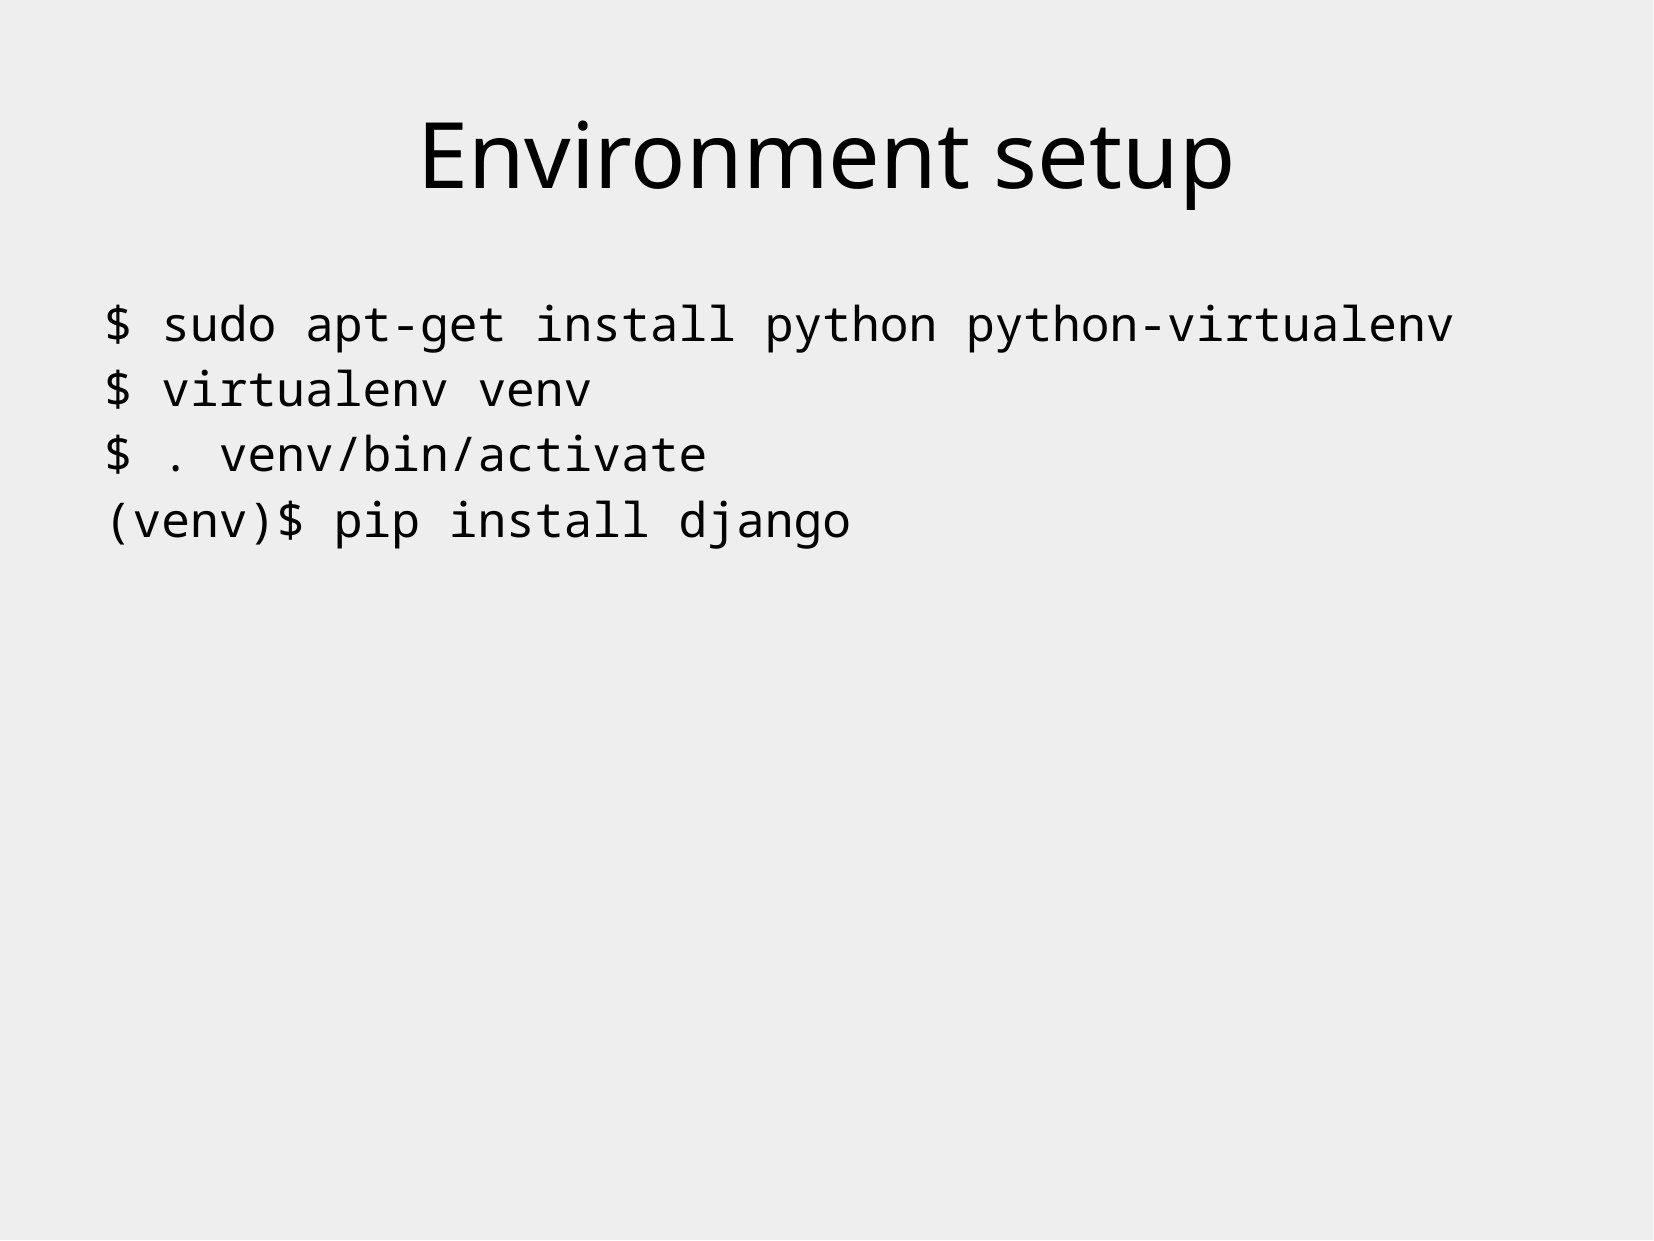

# Environment setup
$ sudo apt-get install python python-virtualenv
$ virtualenv venv
$ . venv/bin/activate
(venv)$ pip install django